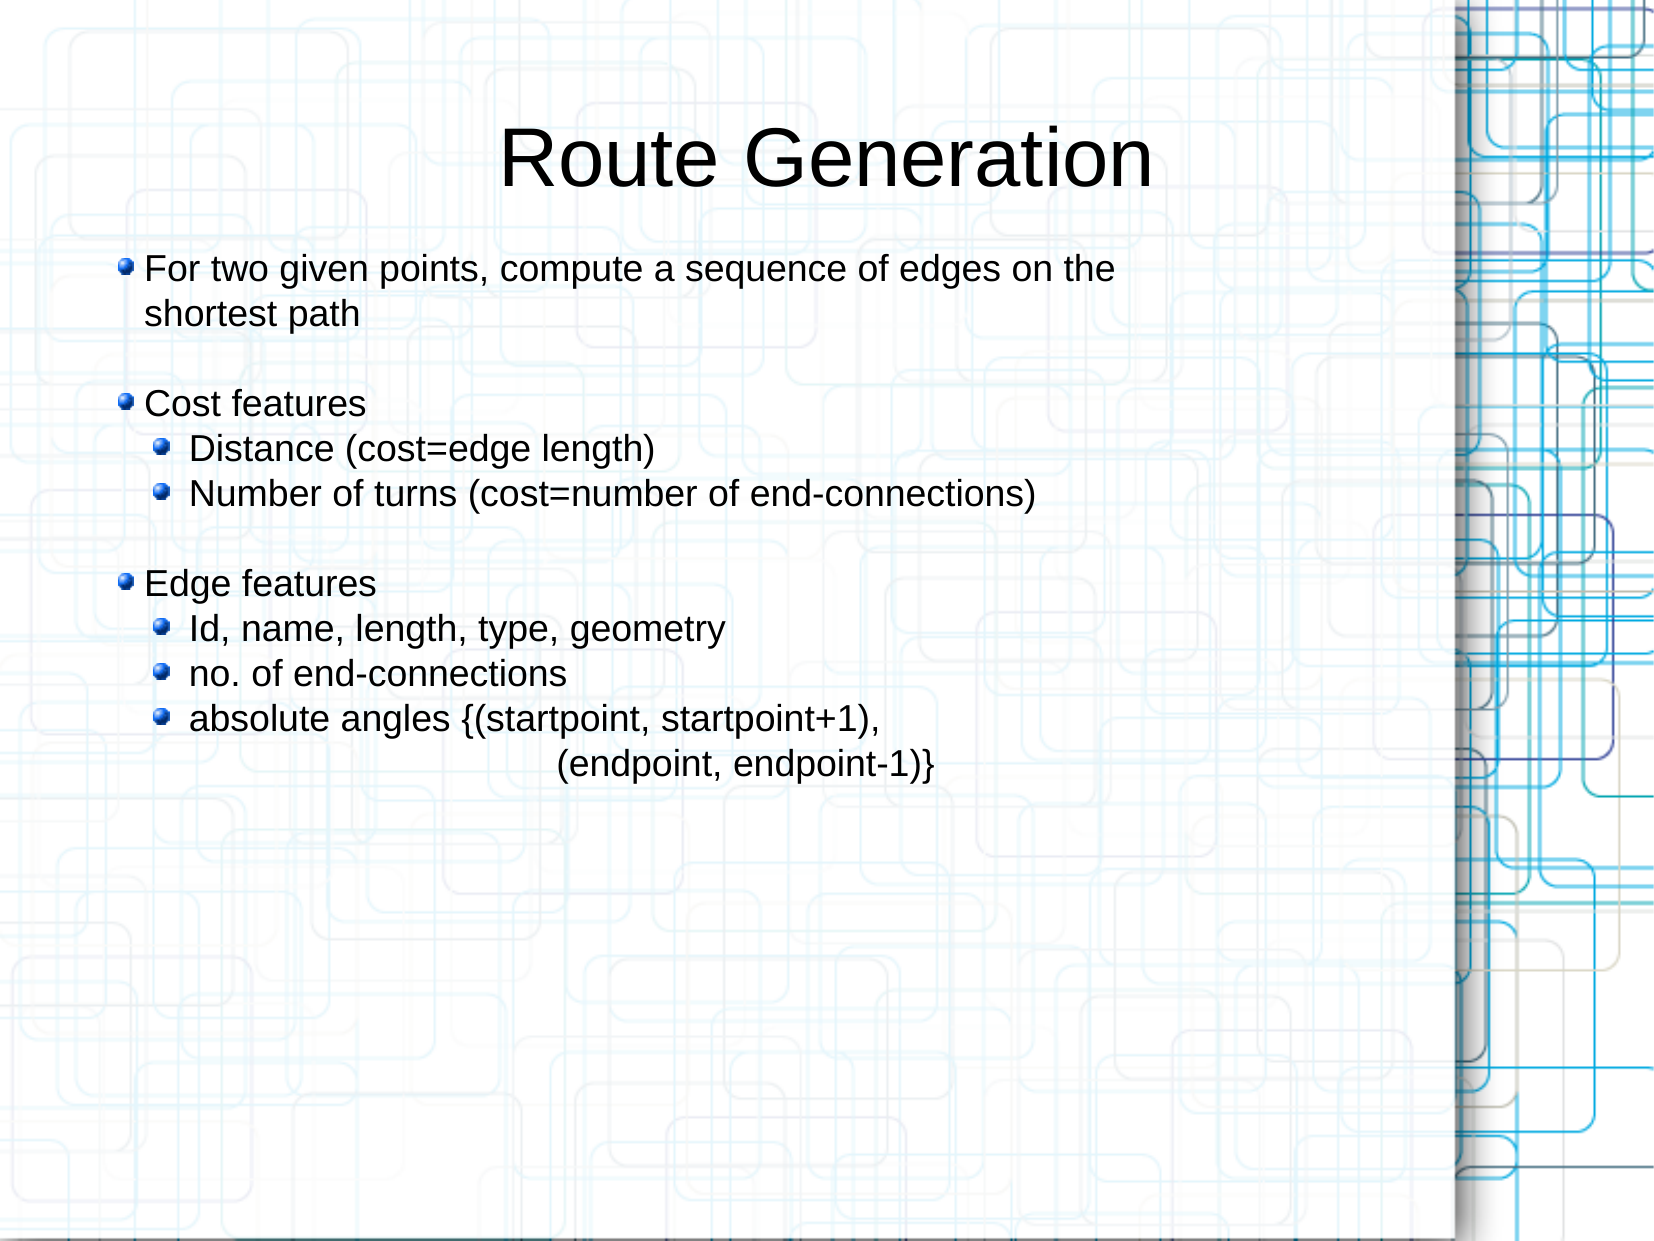

Route Generation
 For two given points, compute a sequence of edges on the
 shortest path
 Cost features
Distance (cost=edge length)
Number of turns (cost=number of end-connections)
 Edge features
Id, name, length, type, geometry
no. of end-connections
absolute angles {(startpoint, startpoint+1),
 (endpoint, endpoint-1)}